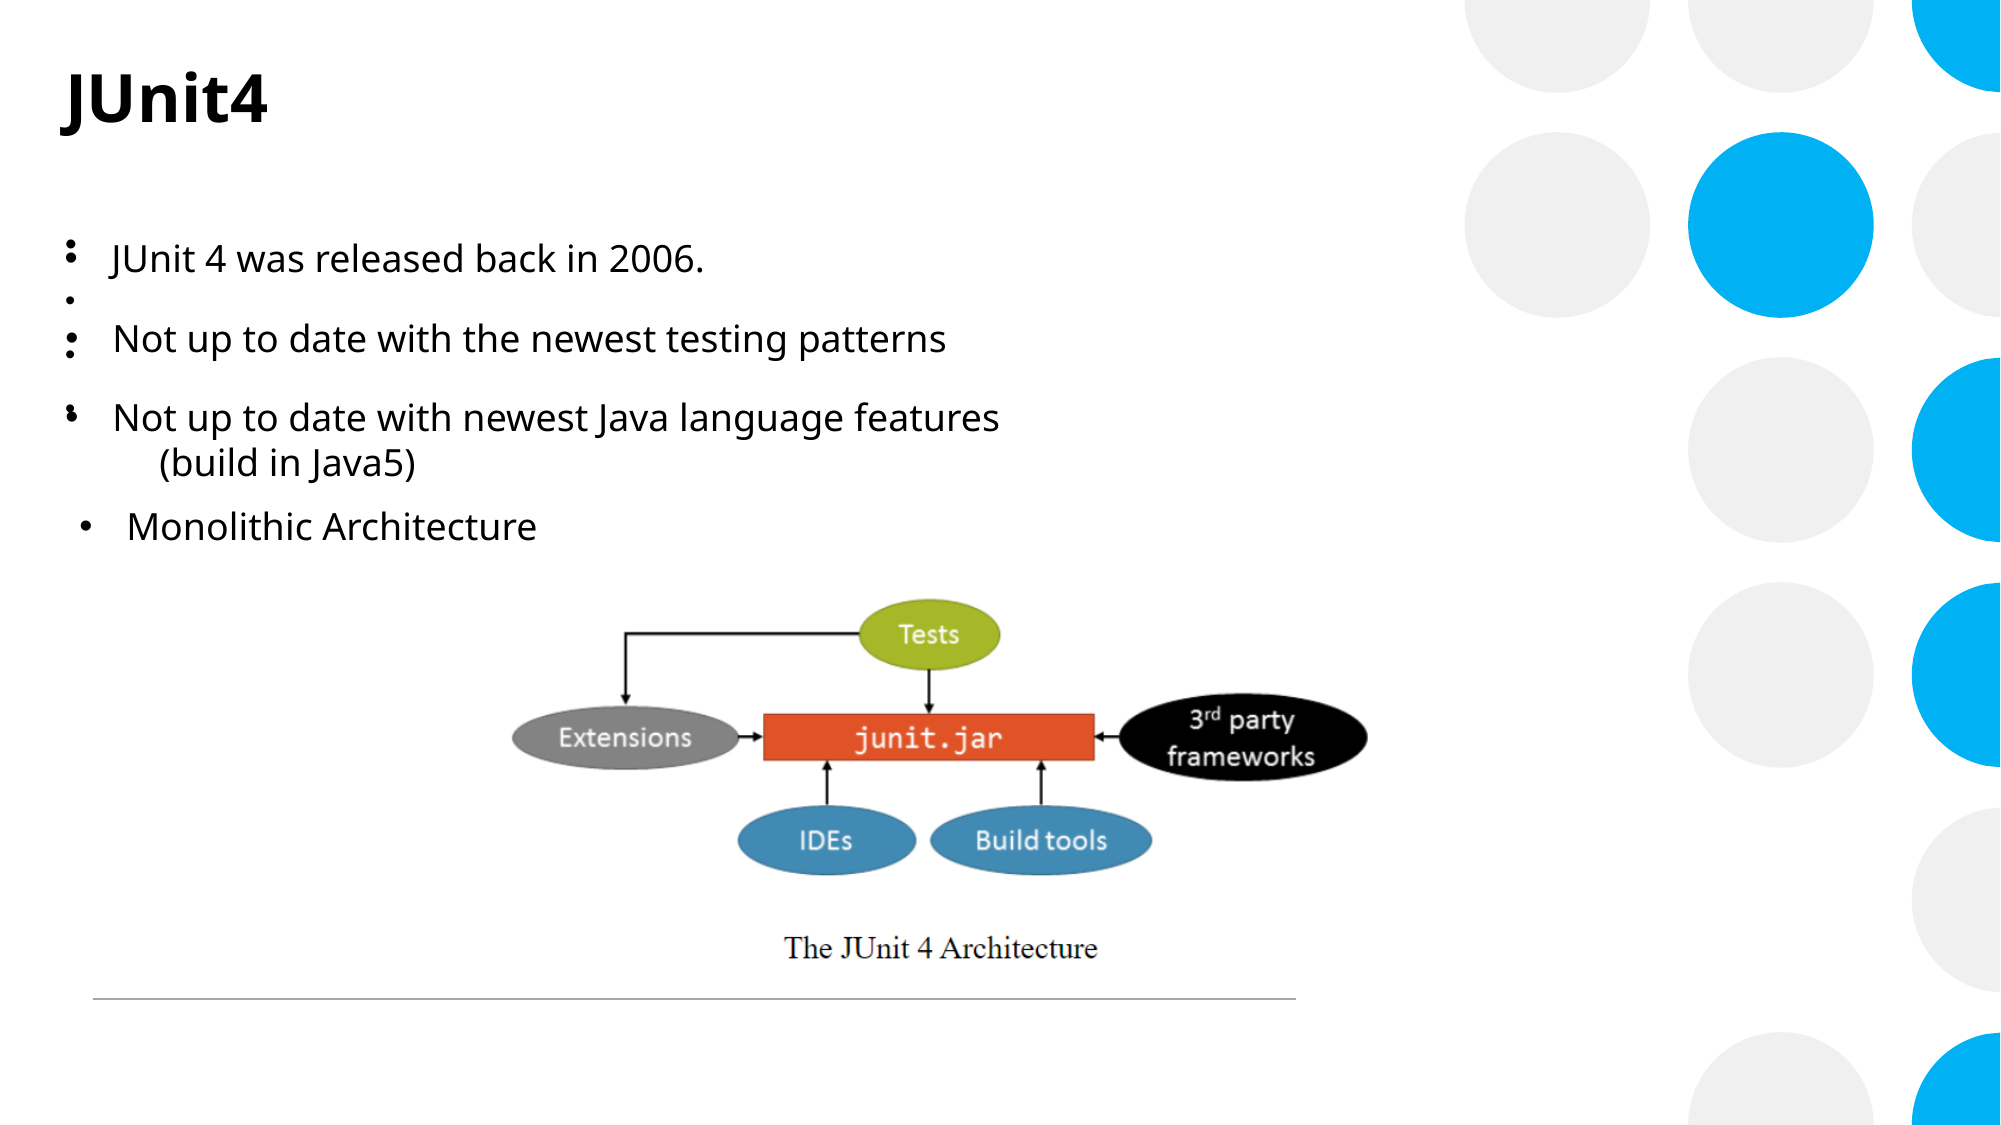

# JUnit4
JUnit 4 was released back in 2006.
Not up to date with the newest testing patterns
Not up to date with newest Java language features (build in Java5)
Monolithic Architecture